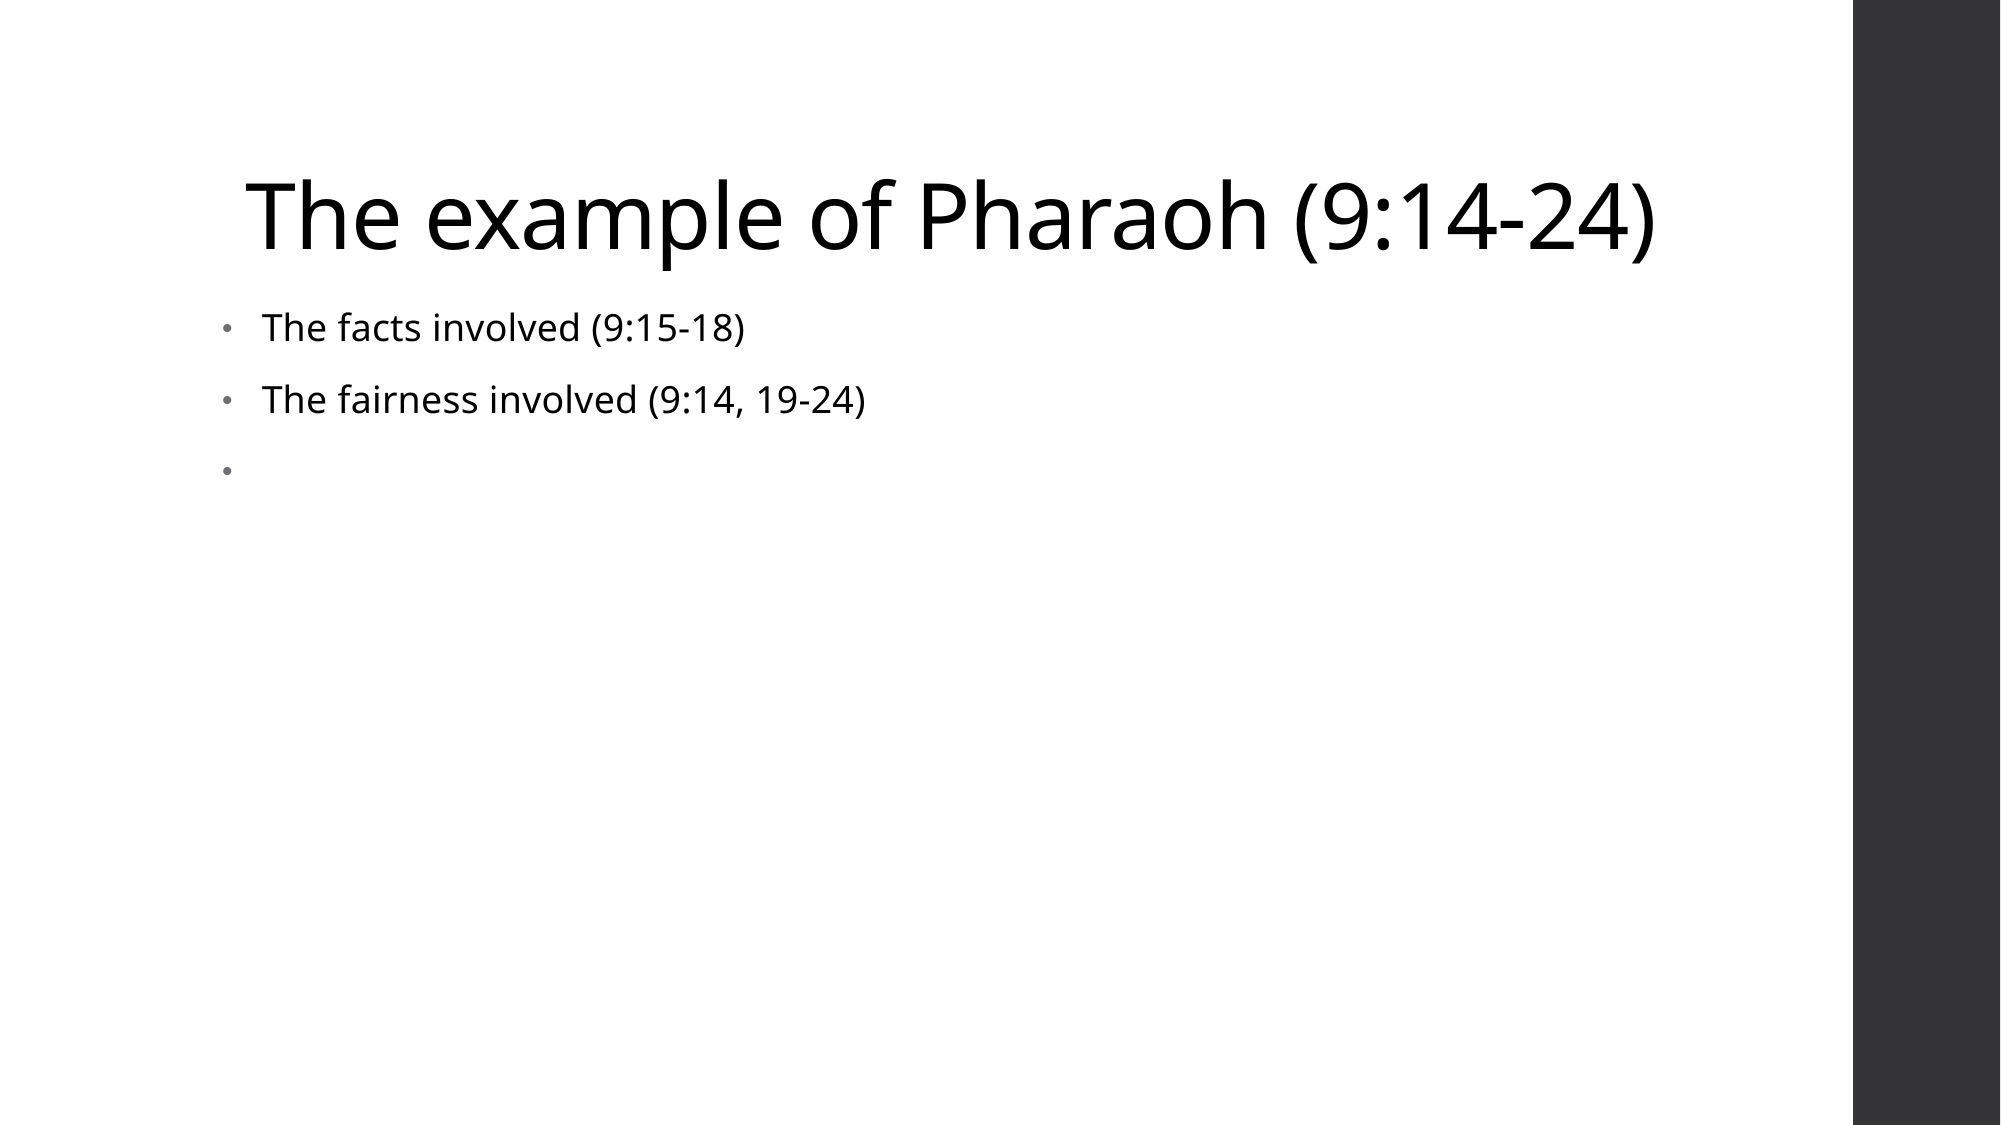

# The example of Pharaoh (9:14-24)
 The facts involved (9:15-18)
 The fairness involved (9:14, 19-24)